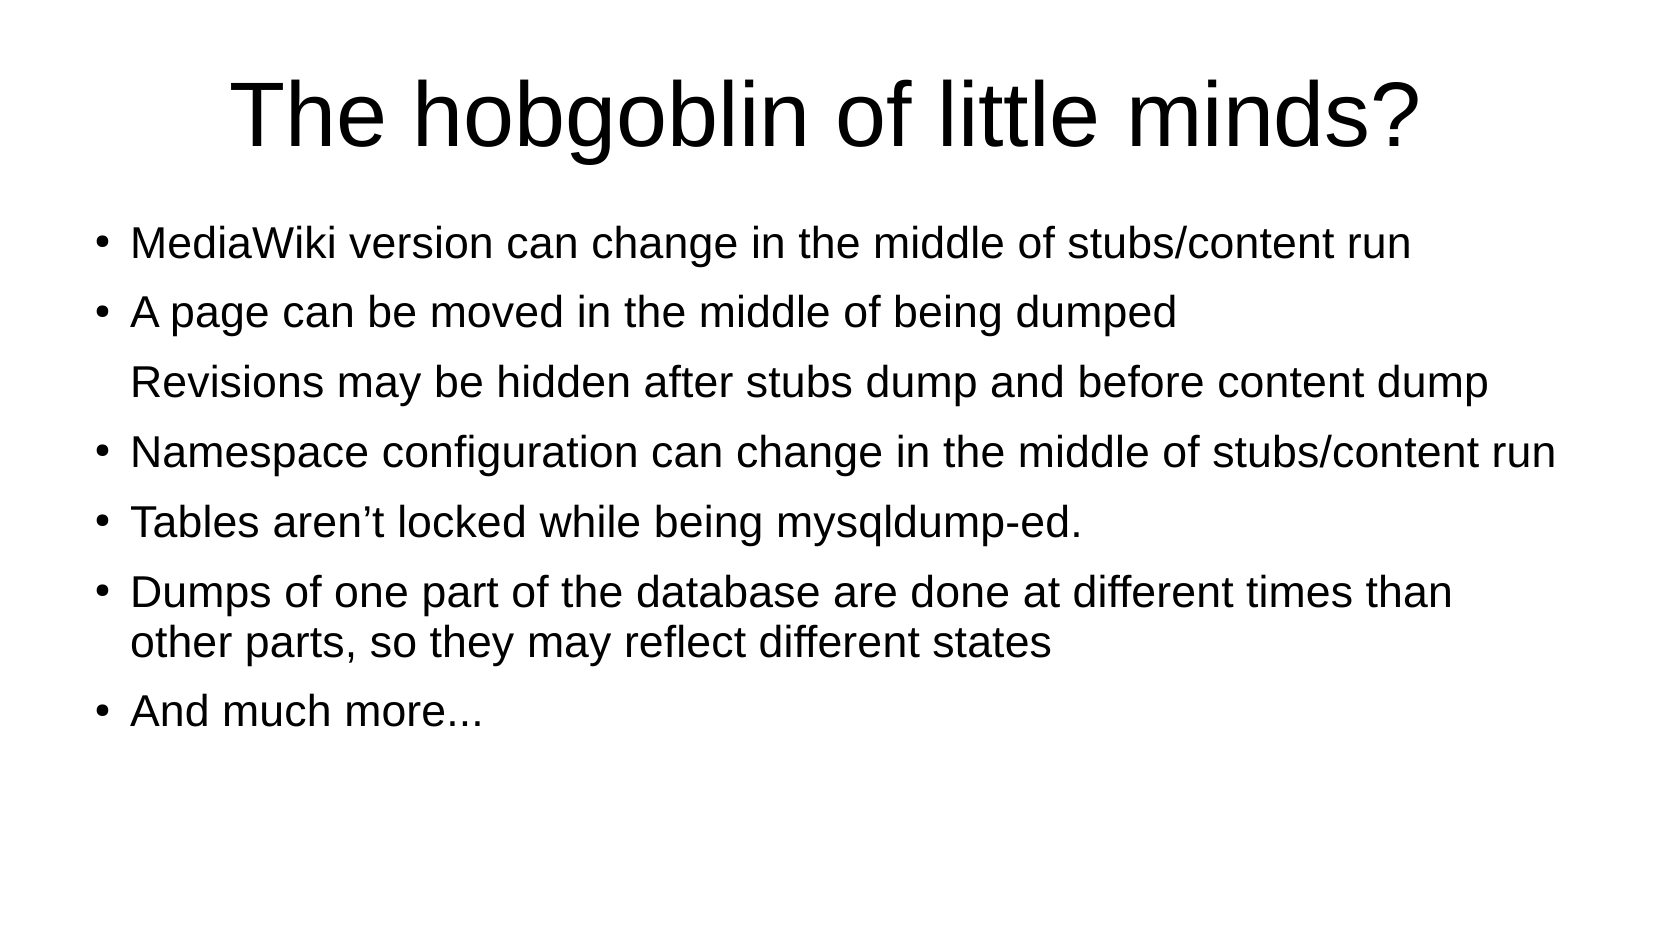

# The hobgoblin of little minds?
MediaWiki version can change in the middle of stubs/content run
A page can be moved in the middle of being dumped
Revisions may be hidden after stubs dump and before content dump
Namespace configuration can change in the middle of stubs/content run
Tables aren’t locked while being mysqldump-ed.
Dumps of one part of the database are done at different times than other parts, so they may reflect different states
And much more...